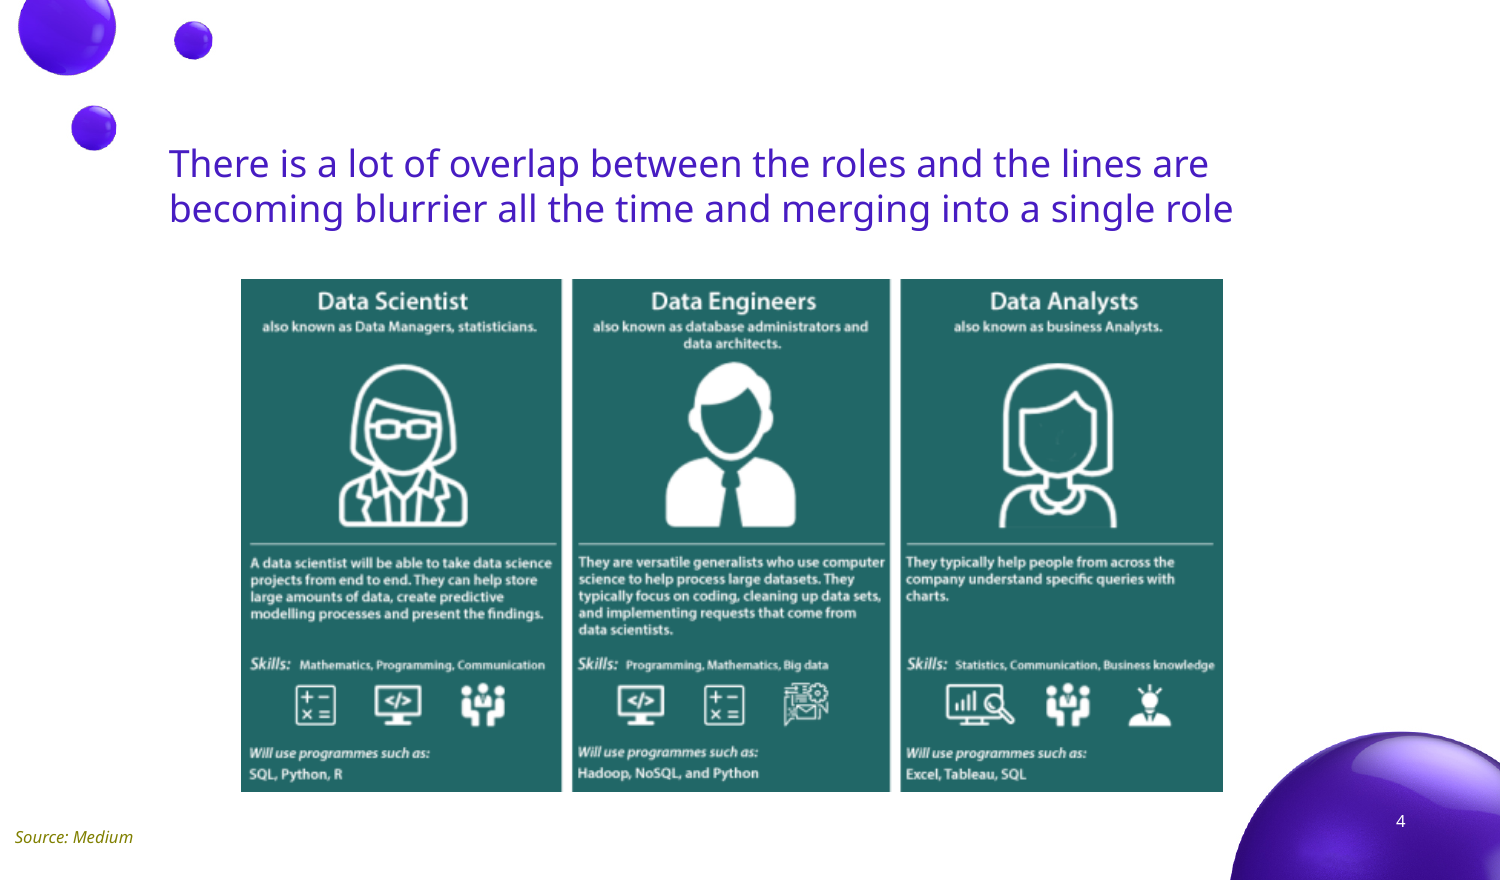

There is a lot of overlap between the roles and the lines are becoming blurrier all the time and merging into a single role
Source: Medium